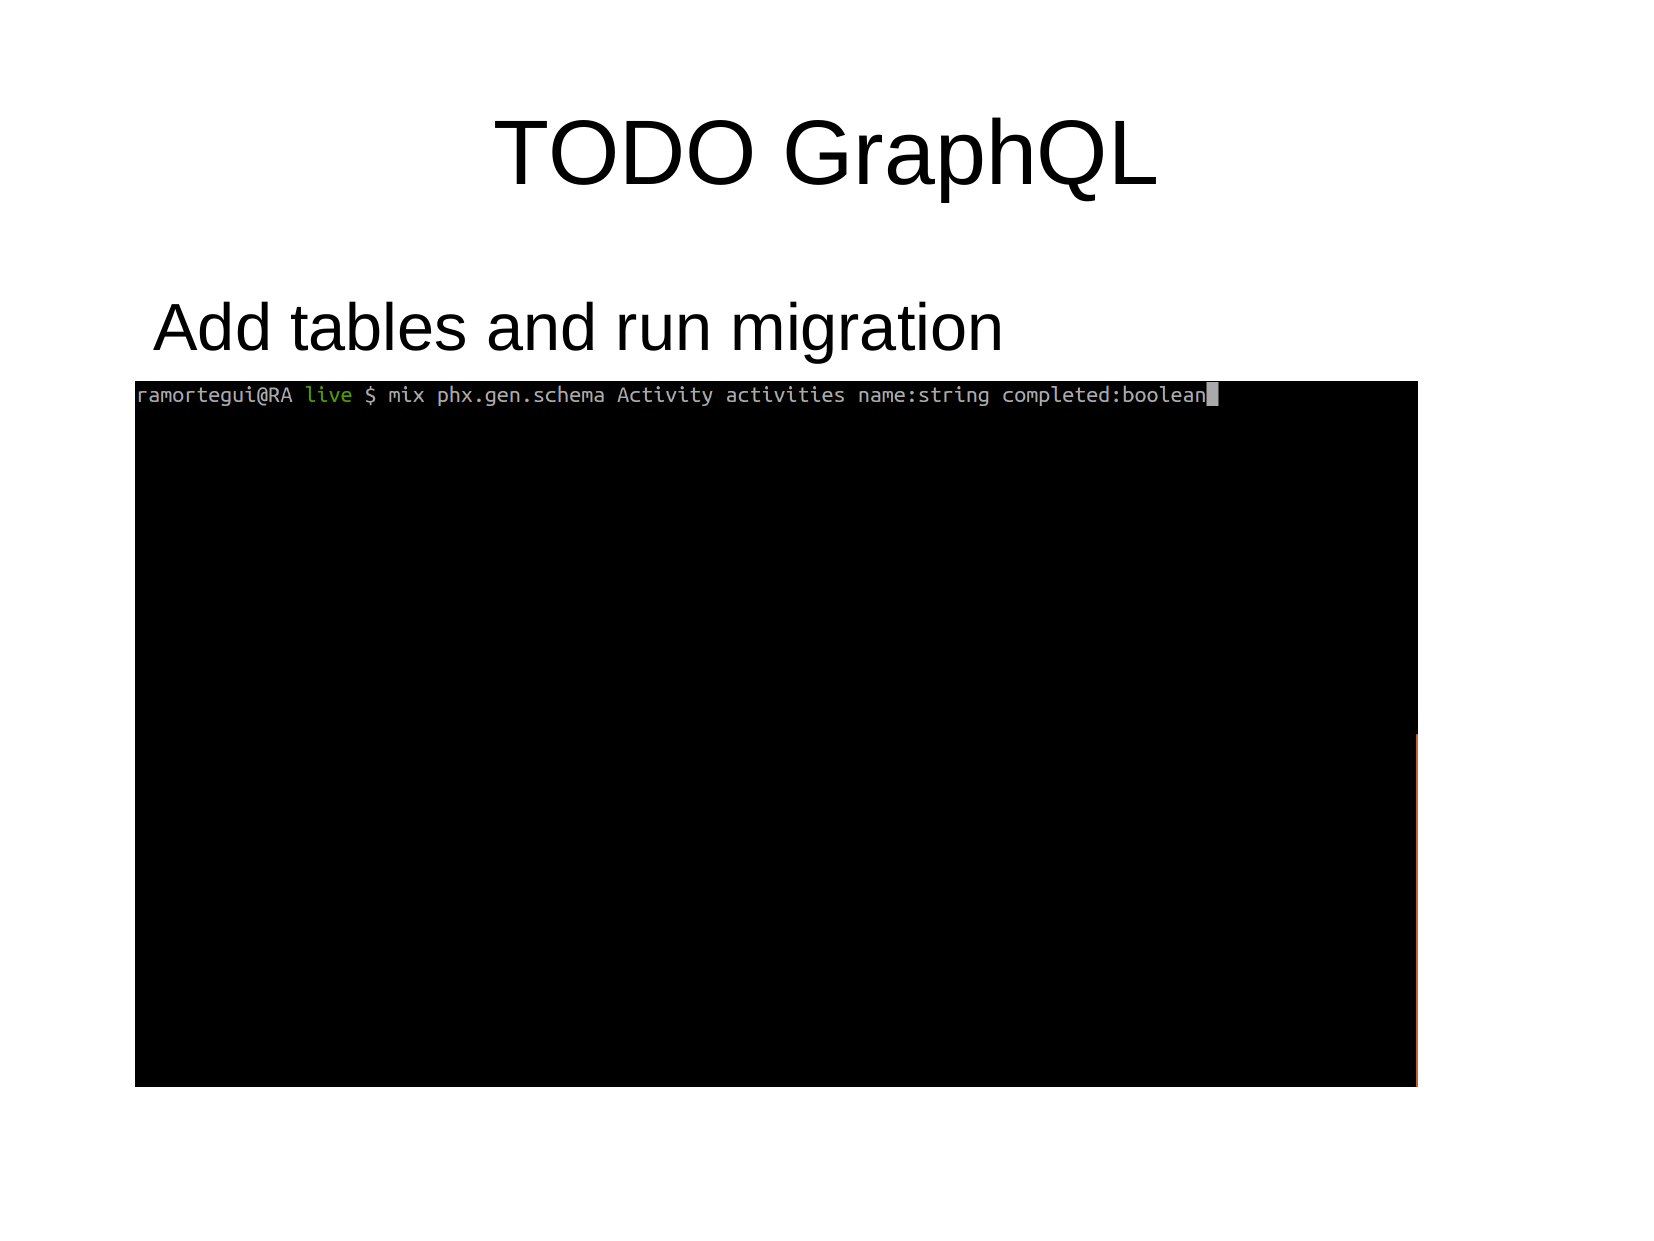

# TODO GraphQL
Add tables and run migration